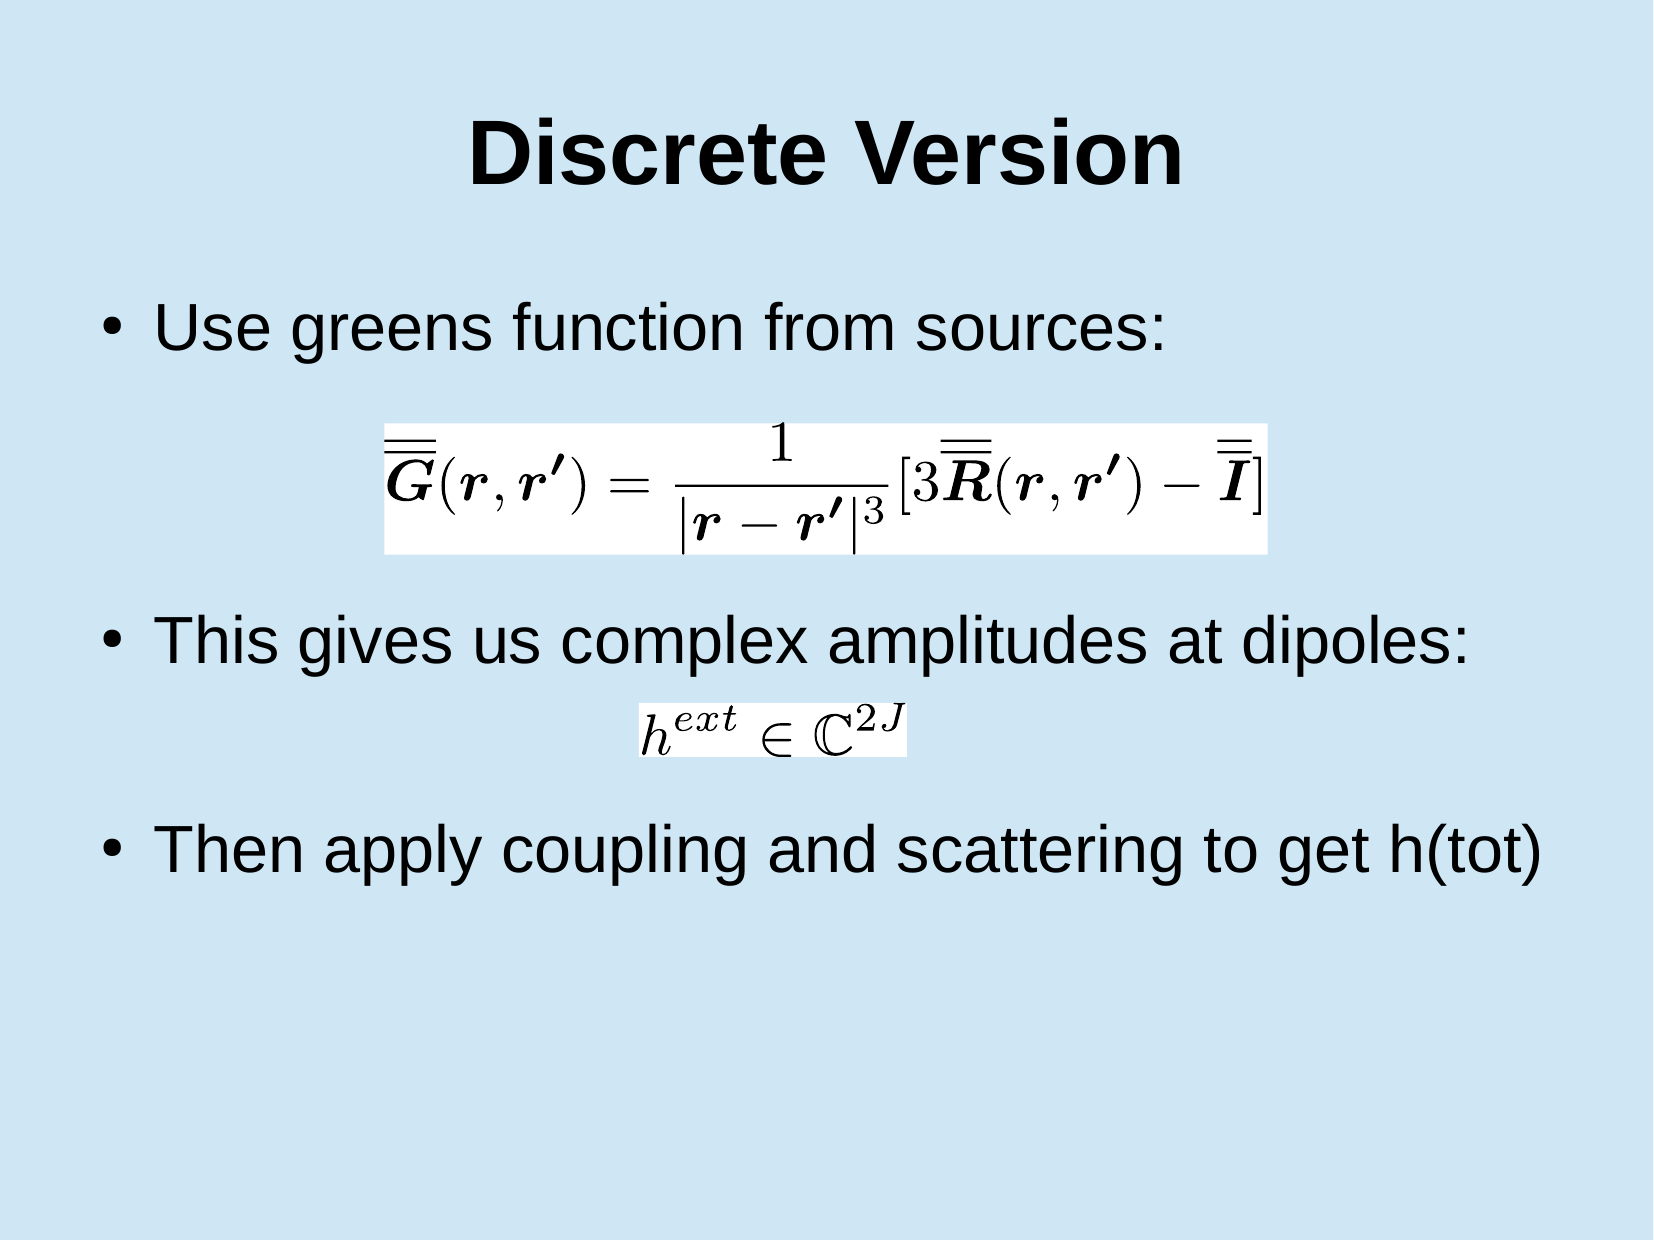

# Discrete Version
Use greens function from sources:
This gives us complex amplitudes at dipoles:
Then apply coupling and scattering to get h(tot)